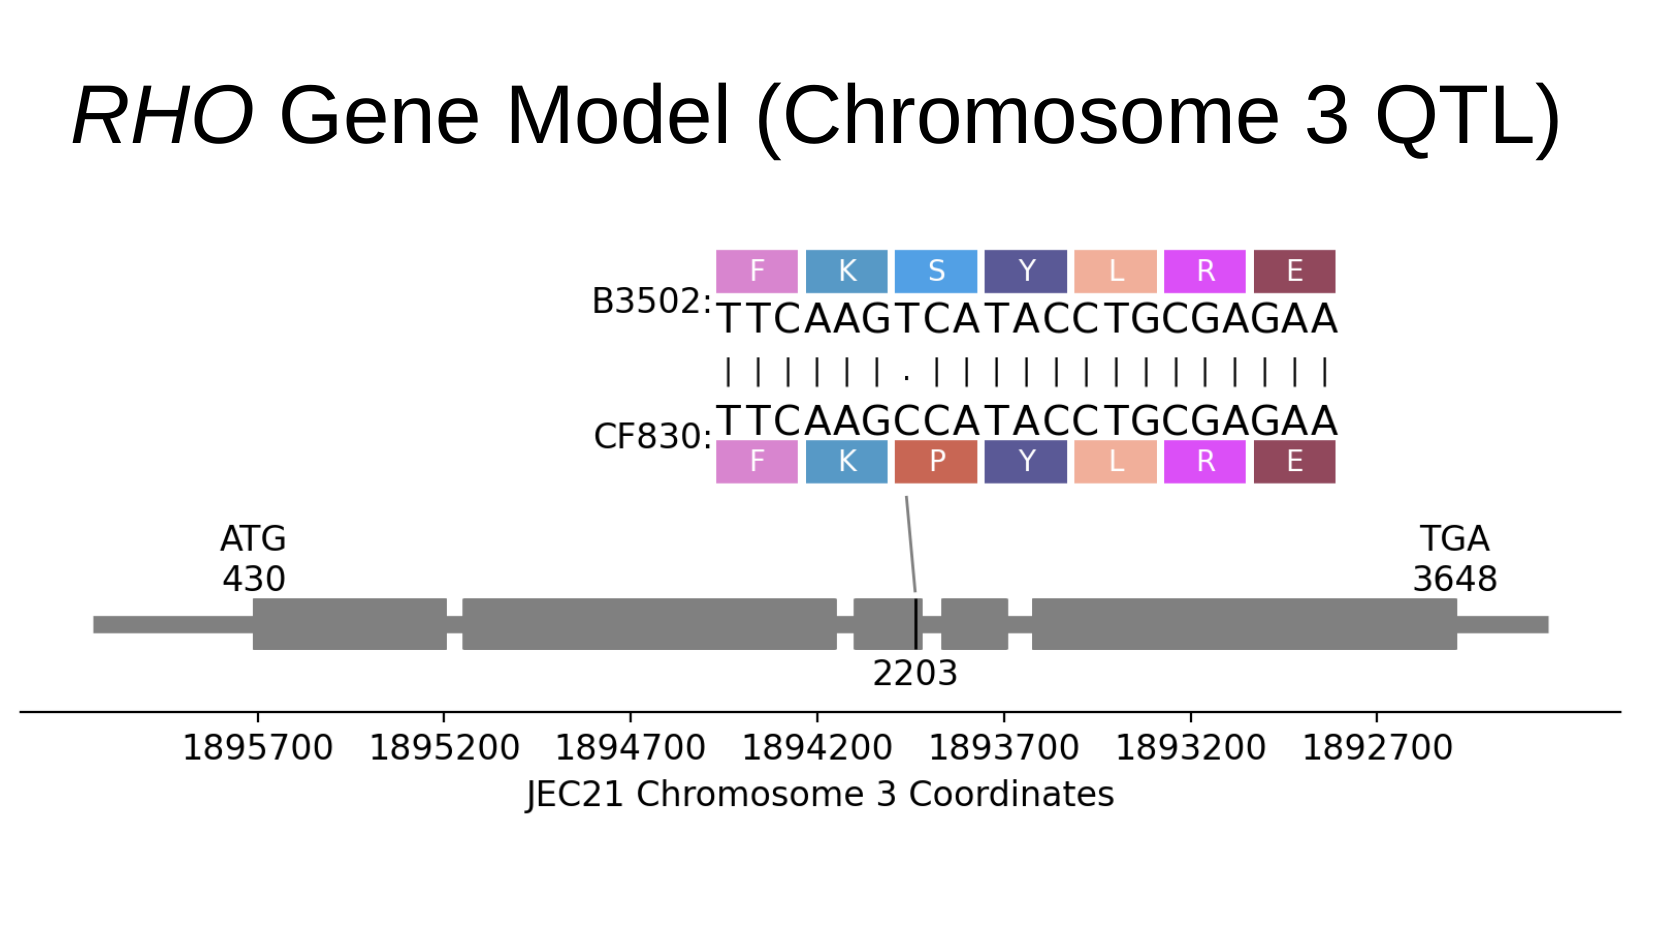

# RHO Gene Model (Chromosome 3 QTL)